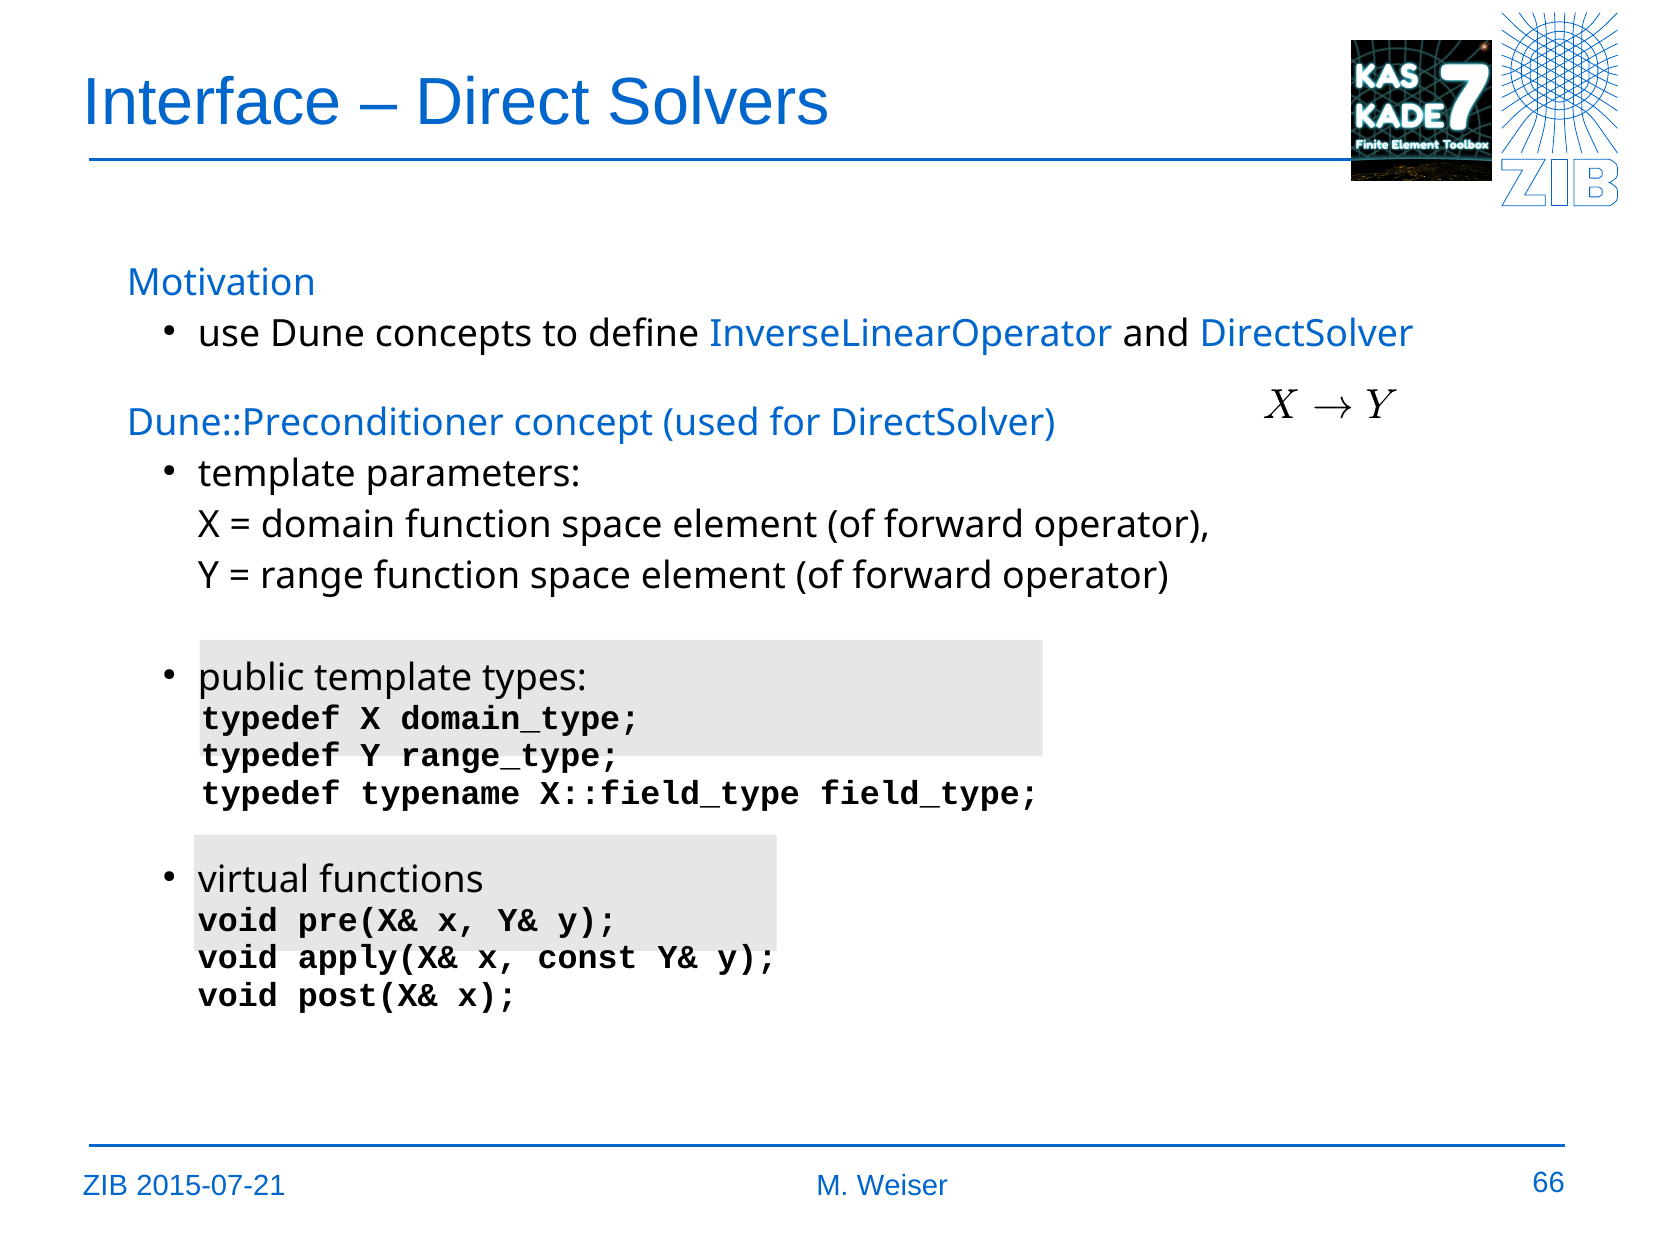

# Interface – Direct Solvers
Motivation
use Dune concepts to define InverseLinearOperator and DirectSolver
Dune::Preconditioner concept (used for DirectSolver)
template parameters:
X = domain function space element (of forward operator),
Y = range function space element (of forward operator)
public template types:
	typedef X domain_type;
	typedef Y range_type;
	typedef typename X::field_type field_type;
virtual functions
void pre(X& x, Y& y);
void apply(X& x, const Y& y);
void post(X& x);
66
ZIB 2015-07-21
M. Weiser